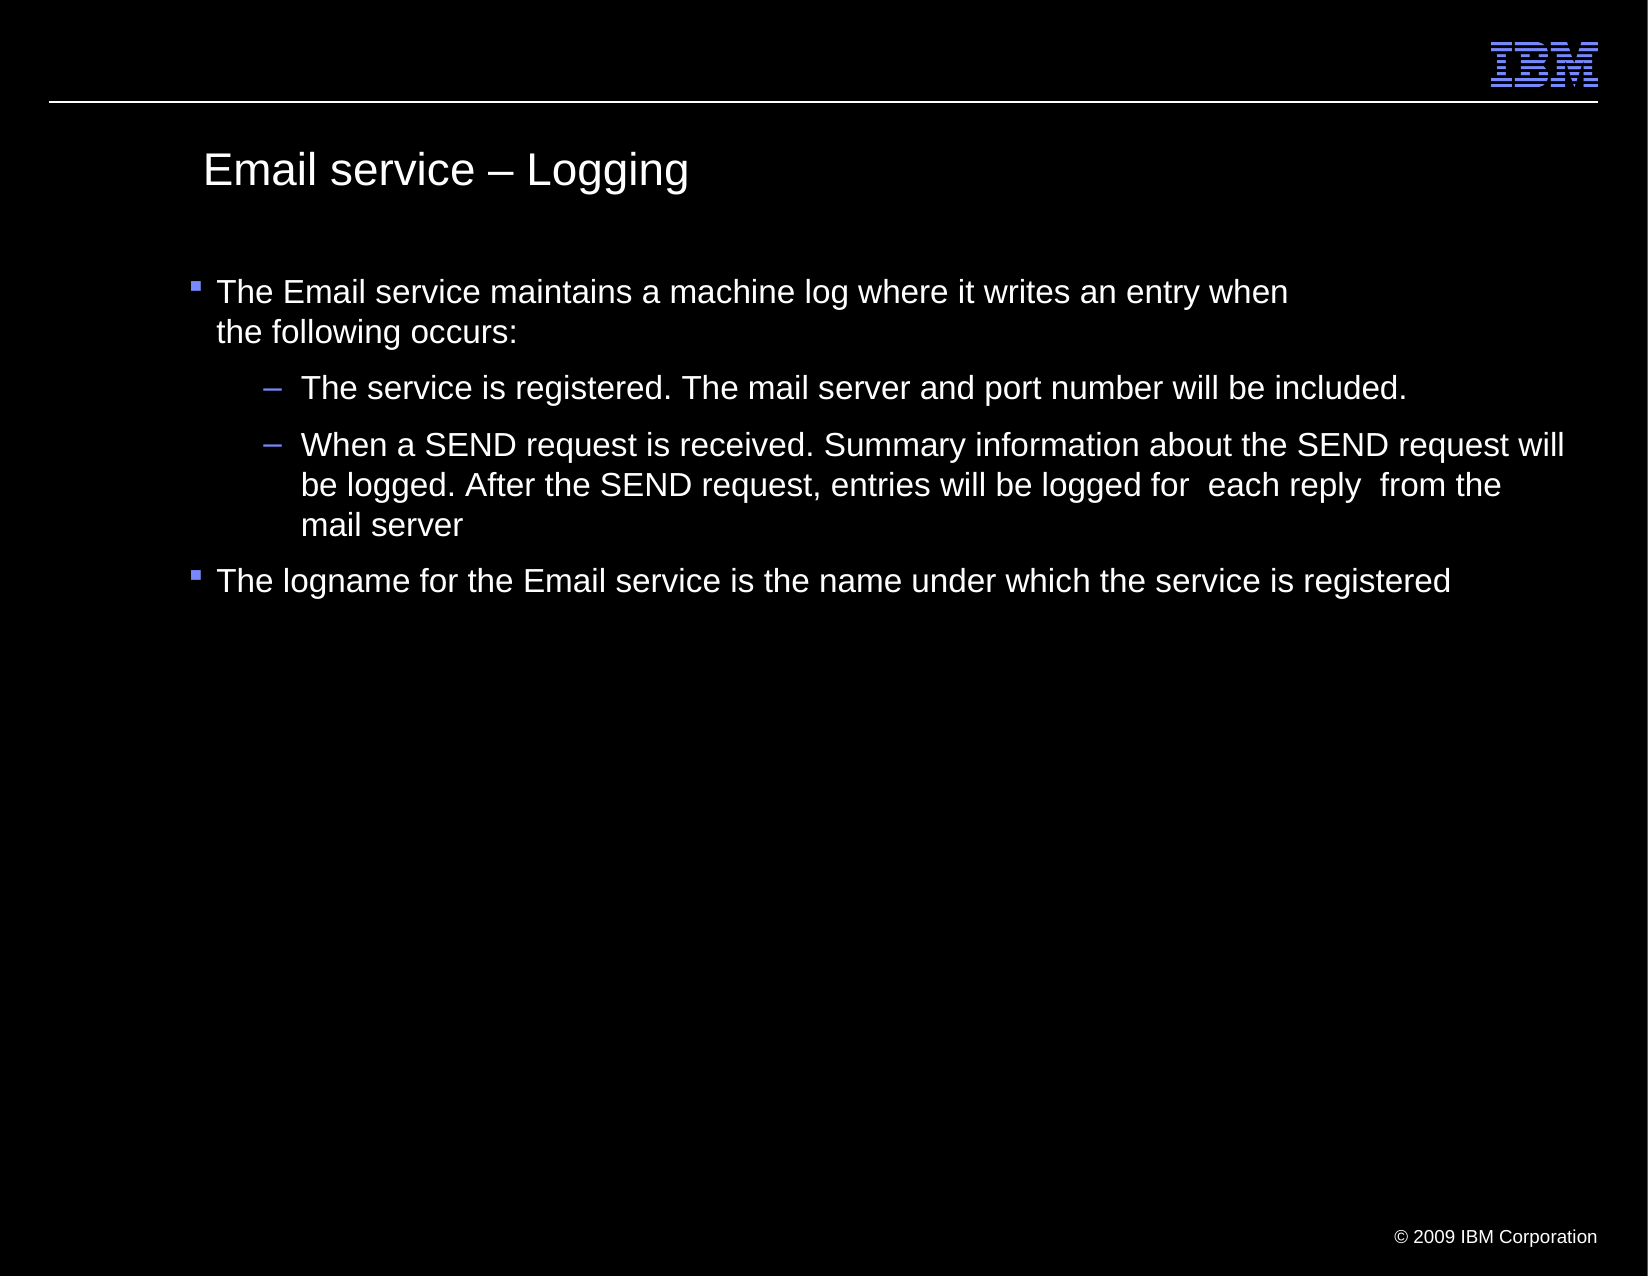

# Email service – Logging
The Email service maintains a machine log where it writes an entry when
the following occurs:
The service is registered. The mail server and port number will be included.
When a SEND request is received. Summary information about the SEND request will be logged. After the SEND request, entries will be logged for each reply from the mail server
The logname for the Email service is the name under which the service is registered